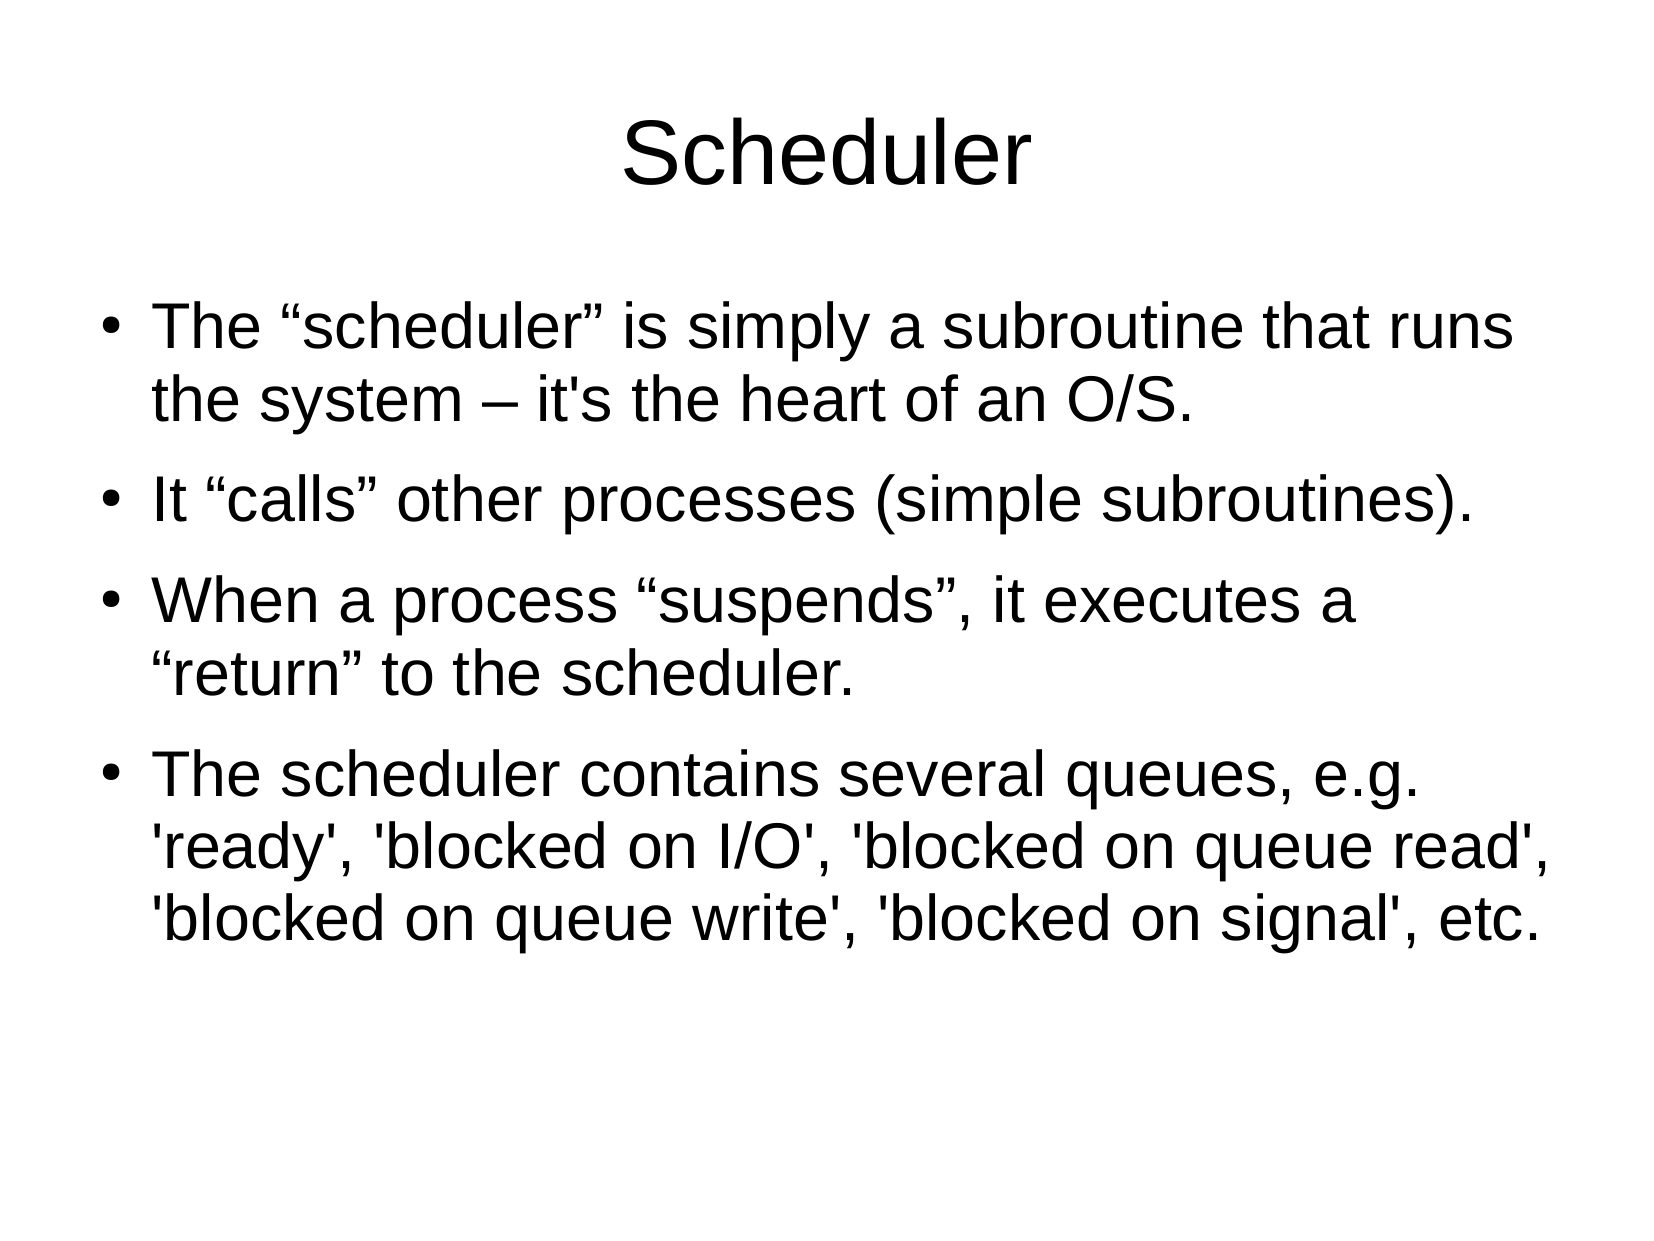

# Scheduler
The “scheduler” is simply a subroutine that runs the system – it's the heart of an O/S.
It “calls” other processes (simple subroutines).
When a process “suspends”, it executes a “return” to the scheduler.
The scheduler contains several queues, e.g. 'ready', 'blocked on I/O', 'blocked on queue read', 'blocked on queue write', 'blocked on signal', etc.